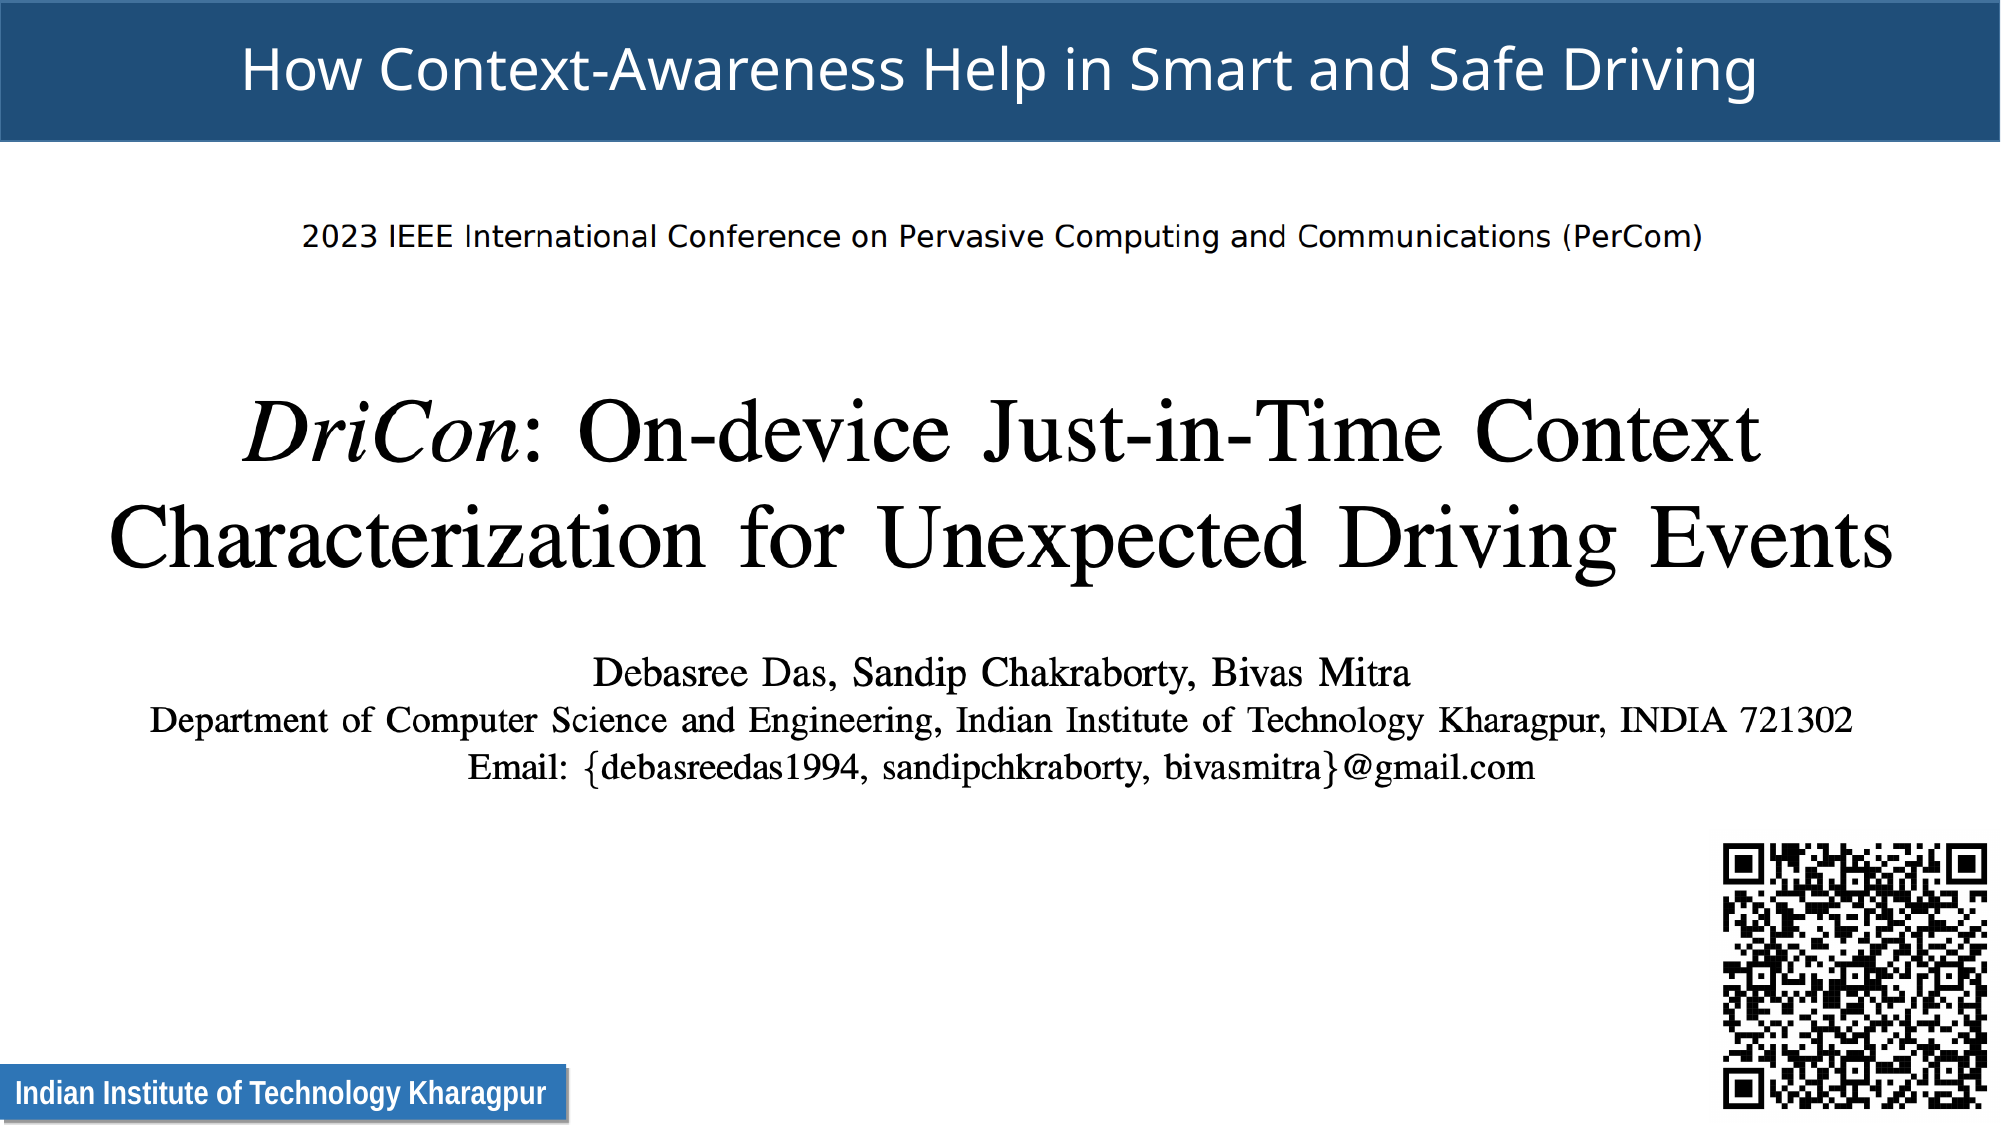

# How Context-Awareness Help in Smart and Safe Driving